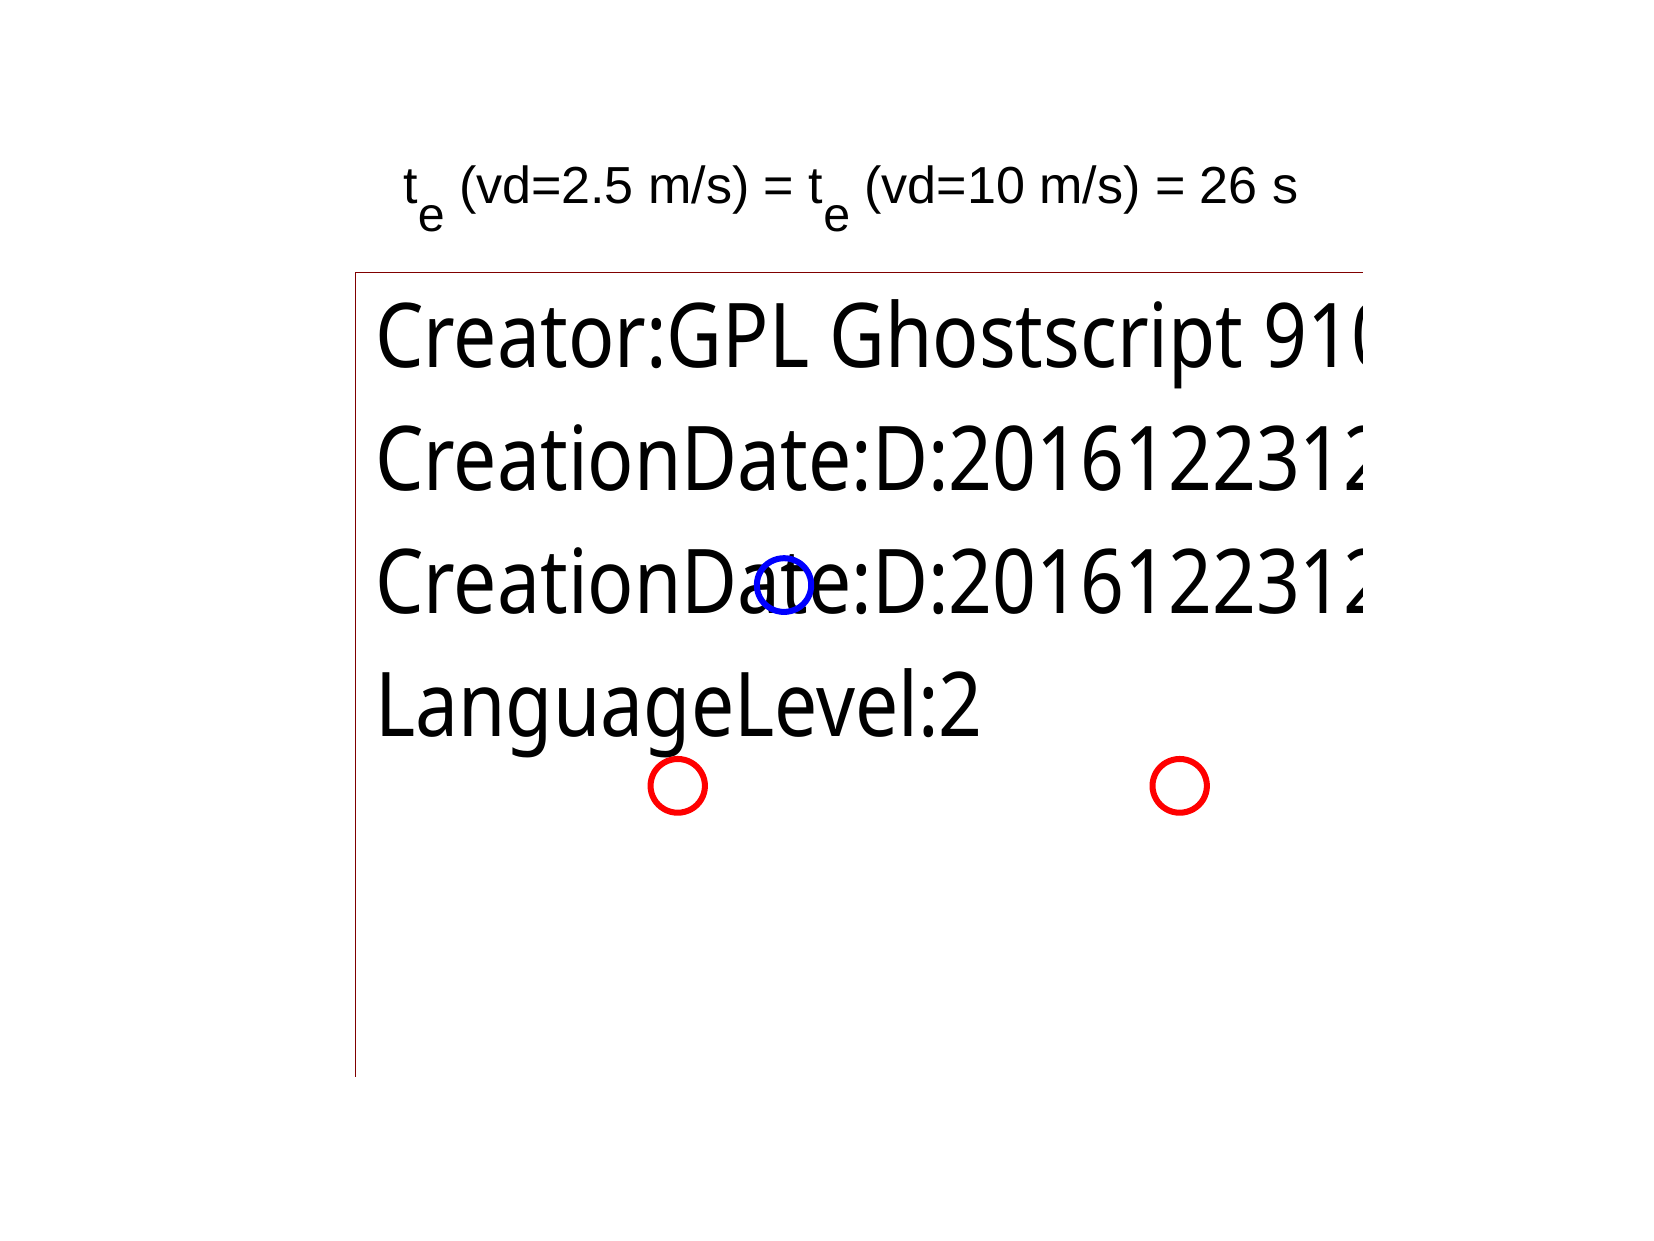

te (vd=2.5 m/s) = te (vd=10 m/s) = 26 s